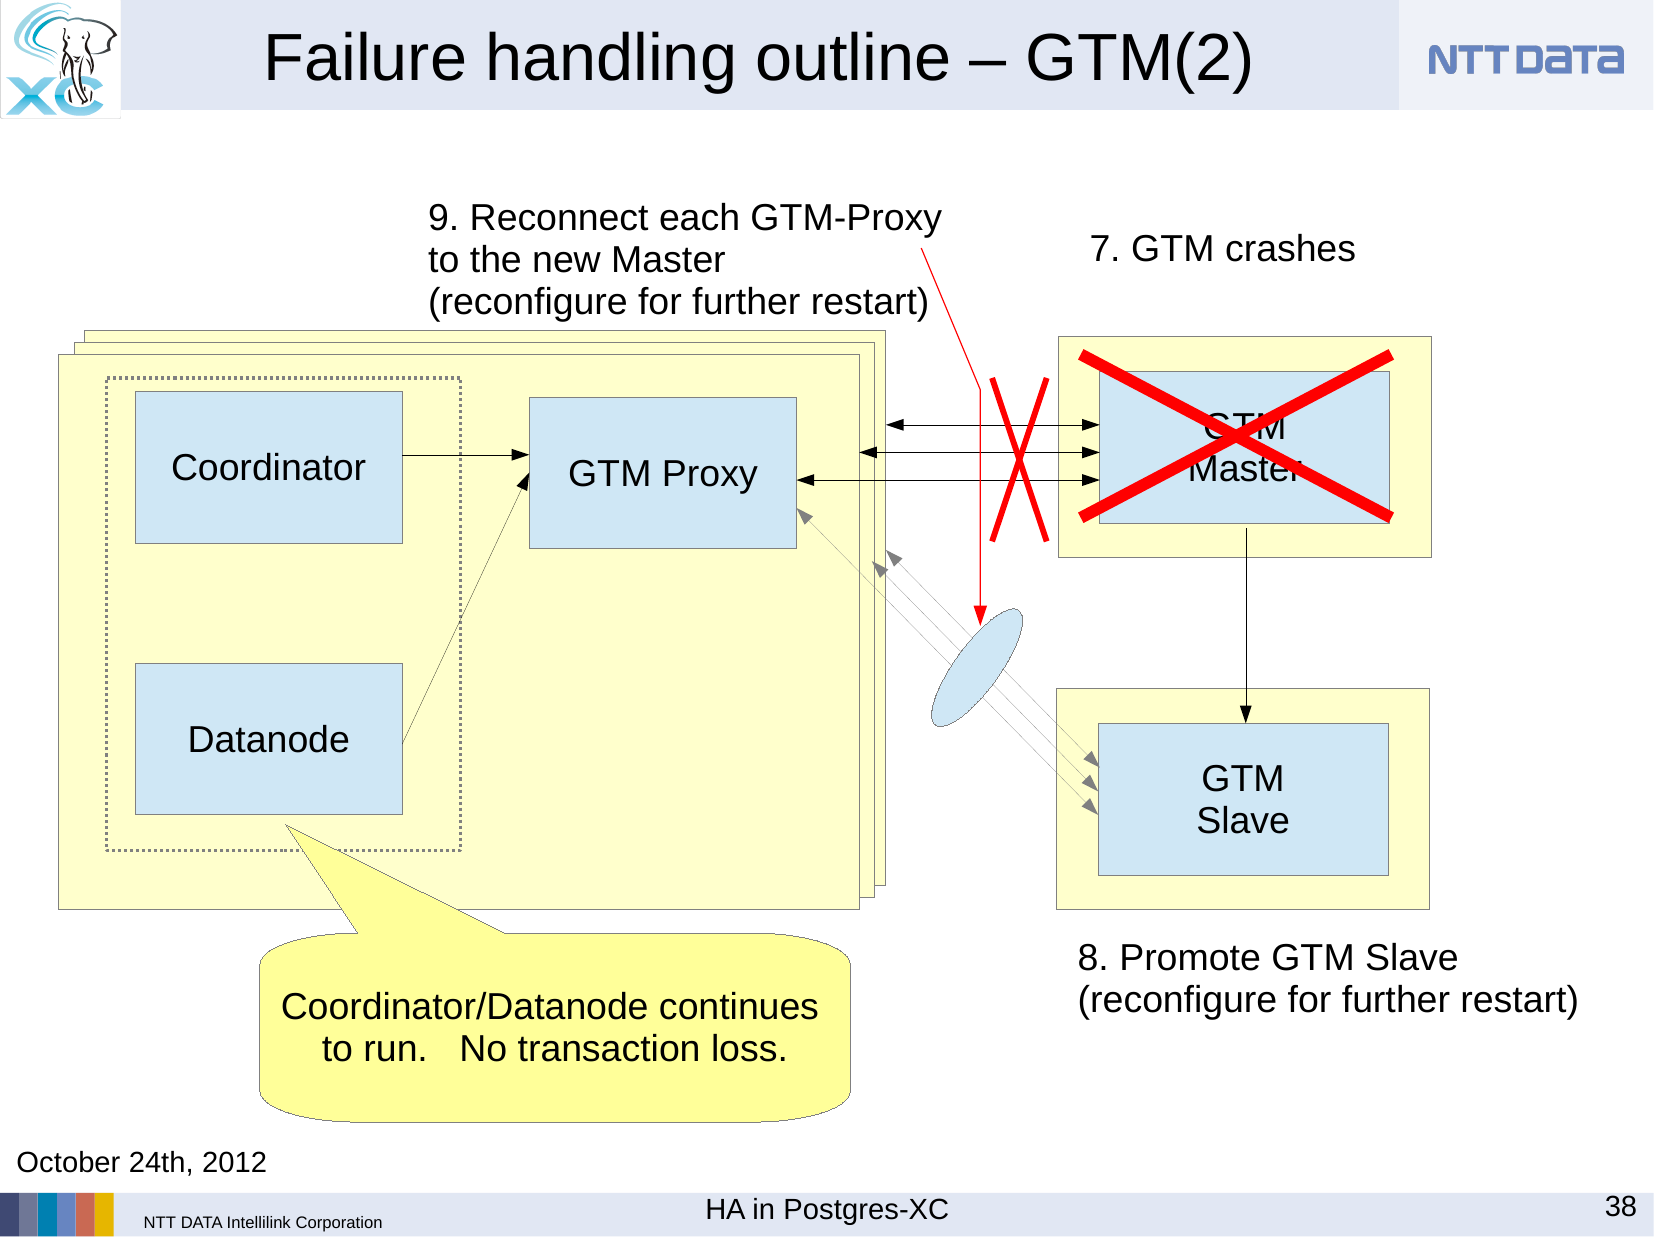

# Failure handling outline – GTM(2)
9. Reconnect each GTM-Proxy to the new Master
(reconfigure for further restart)
7. GTM crashes
GTM
Master
Coordinator
GTM Proxy
Datanode
GTM
Slave
8. Promote GTM Slave
(reconfigure for further restart)
Coordinator/Datanode continues
to run. No transaction loss.
October 24th, 2012
38
HA in Postgres-XC